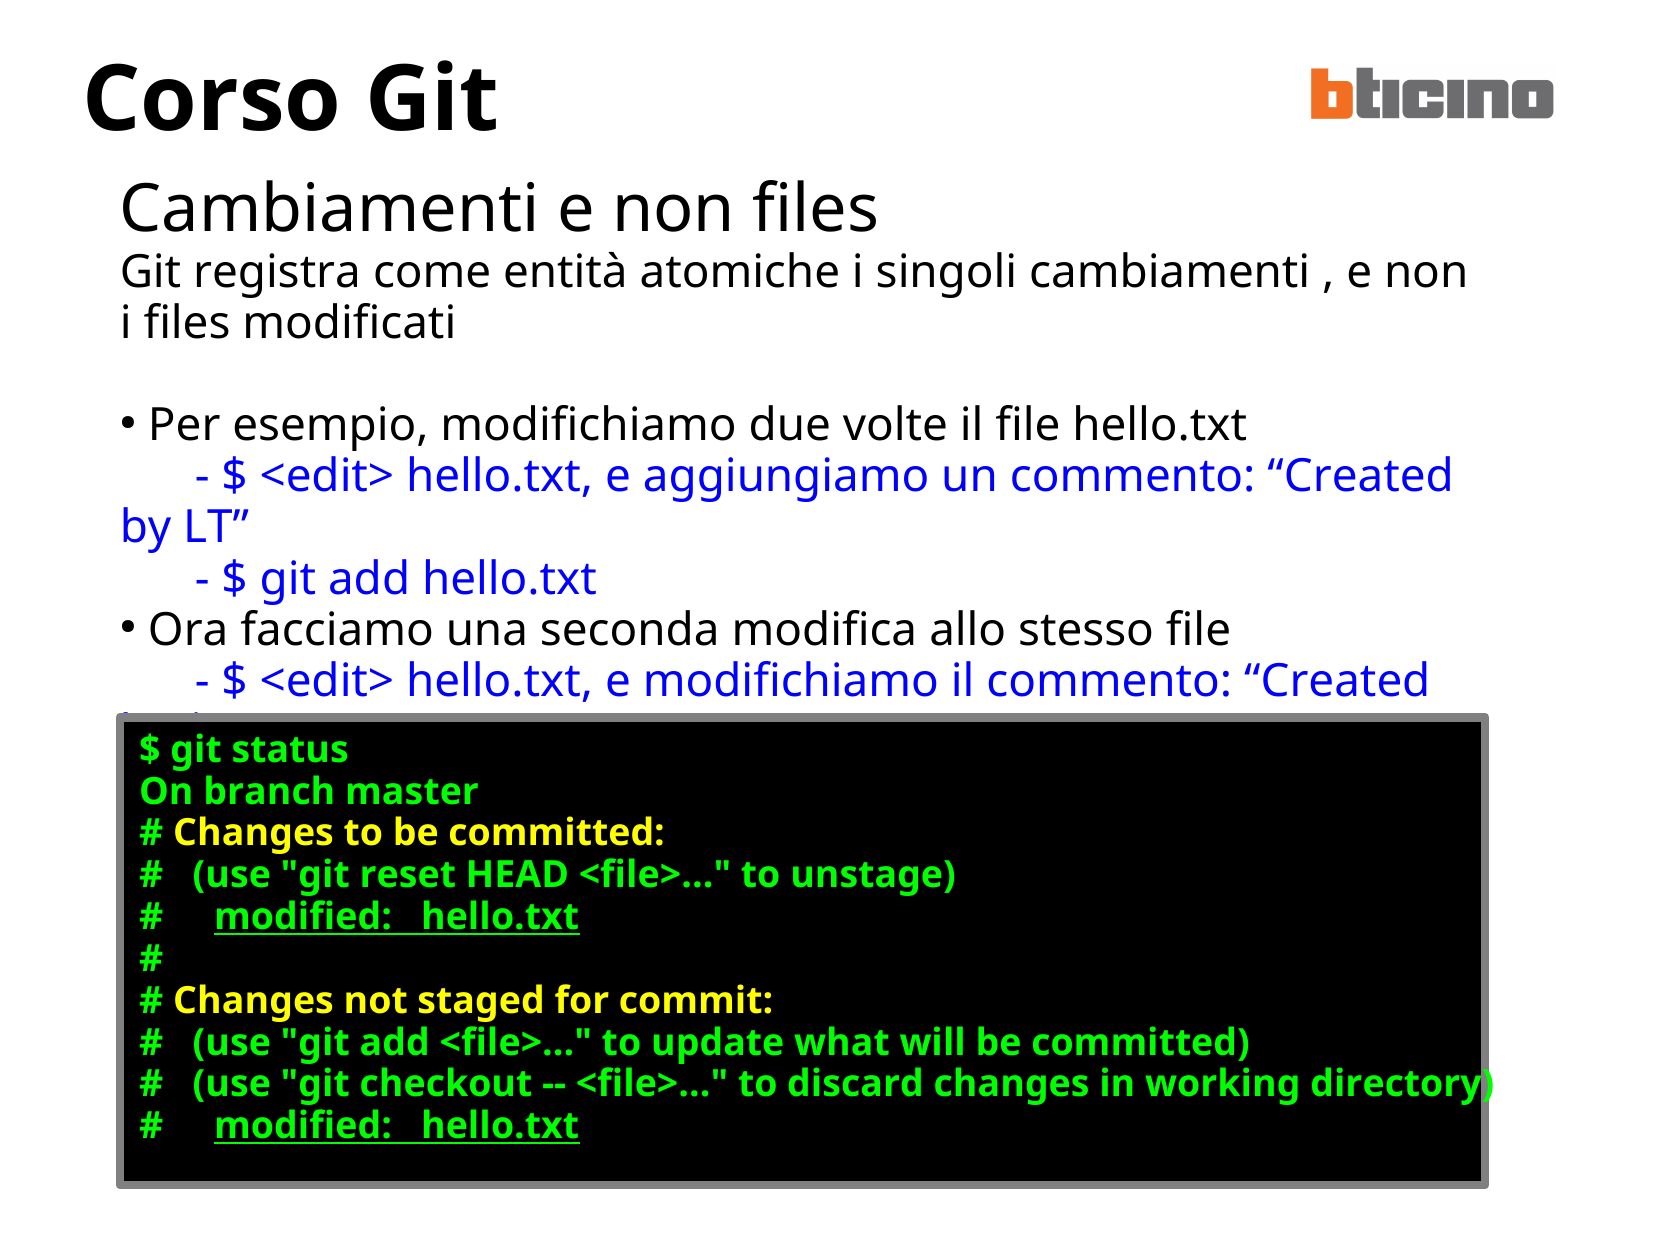

# Corso Git
Cambiamenti e non files
Git registra come entità atomiche i singoli cambiamenti , e non i files modificati
 Per esempio, modifichiamo due volte il file hello.txt
	- $ <edit> hello.txt, e aggiungiamo un commento: “Created by LT”
	- $ git add hello.txt
 Ora facciamo una seconda modifica allo stesso file
	- $ <edit> hello.txt, e modifichiamo il commento: “Created by $user”
	- $ git status
$ git status
On branch master
# Changes to be committed:
# (use "git reset HEAD <file>..." to unstage)
#	modified: hello.txt
#
# Changes not staged for commit:
# (use "git add <file>..." to update what will be committed)
# (use "git checkout -- <file>..." to discard changes in working directory)
#	modified: hello.txt